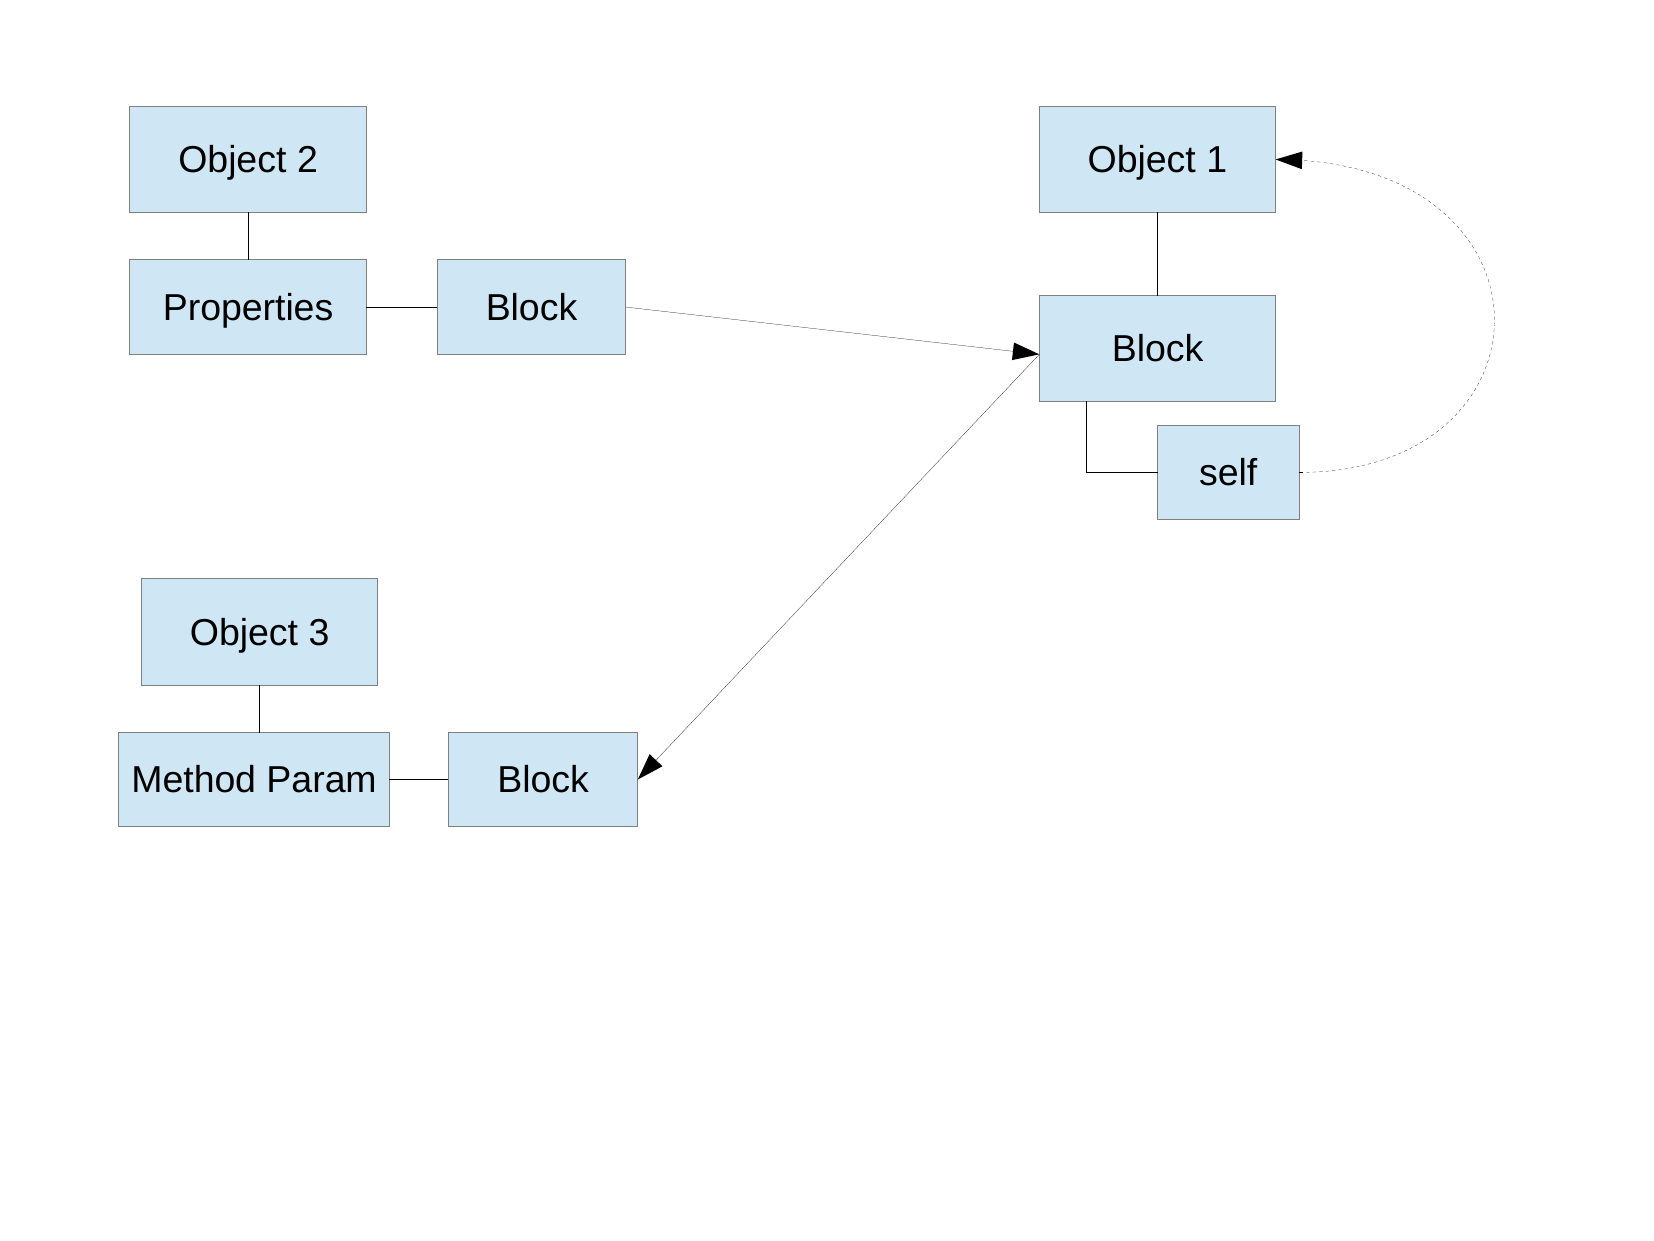

Object 2
Object 1
Properties
Block
Block
self
Object 3
Method Param
Block